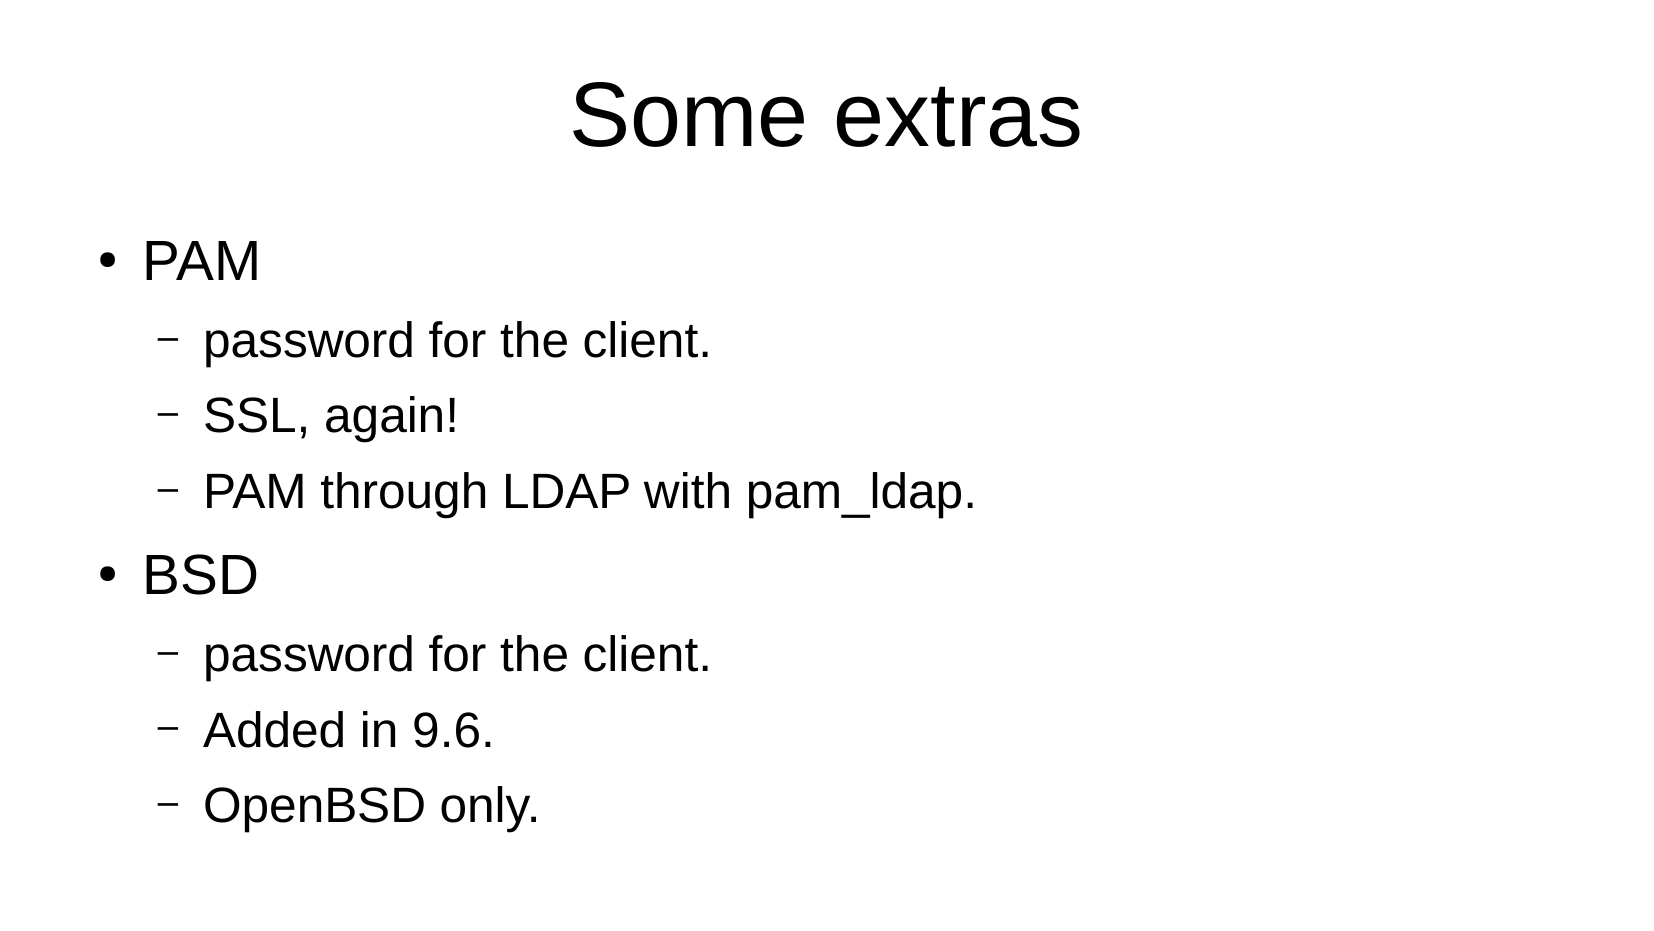

# Some extras
PAM
password for the client.
SSL, again!
PAM through LDAP with pam_ldap.
BSD
password for the client.
Added in 9.6.
OpenBSD only.